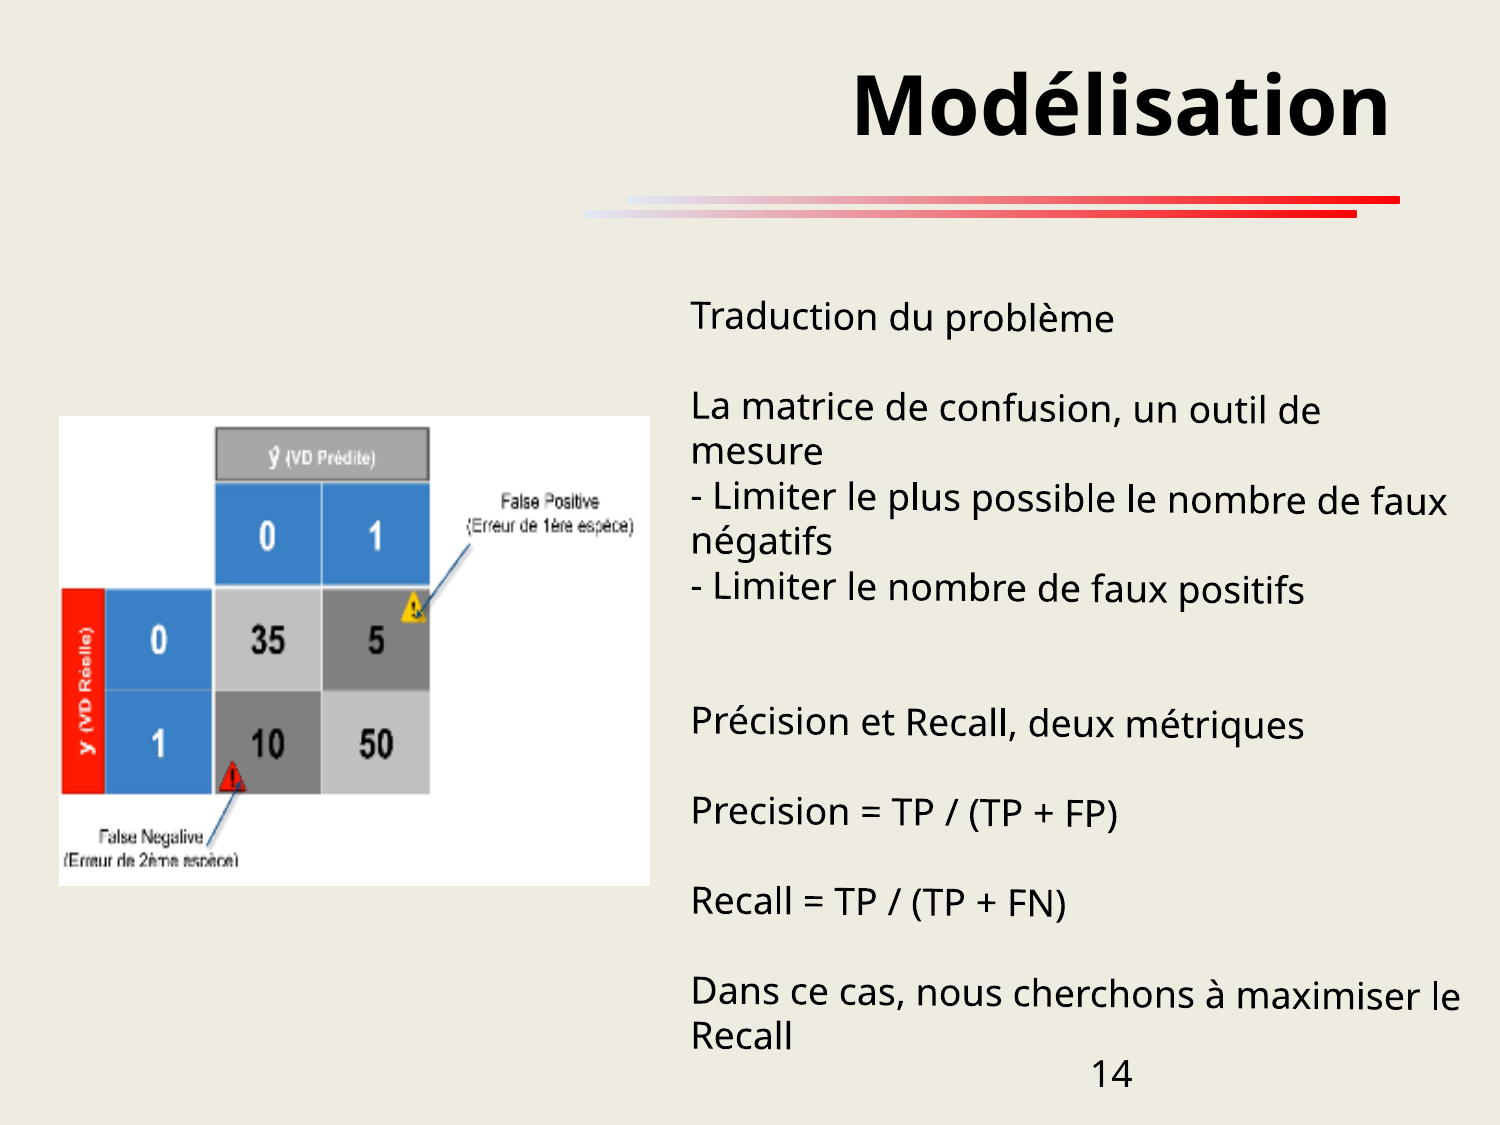

# Modélisation
Traduction du problème
La matrice de confusion, un outil de mesure
- Limiter le plus possible le nombre de faux négatifs
- Limiter le nombre de faux positifs
Précision et Recall, deux métriques
Precision = TP / (TP + FP)
Recall = TP / (TP + FN)
Dans ce cas, nous cherchons à maximiser le Recall